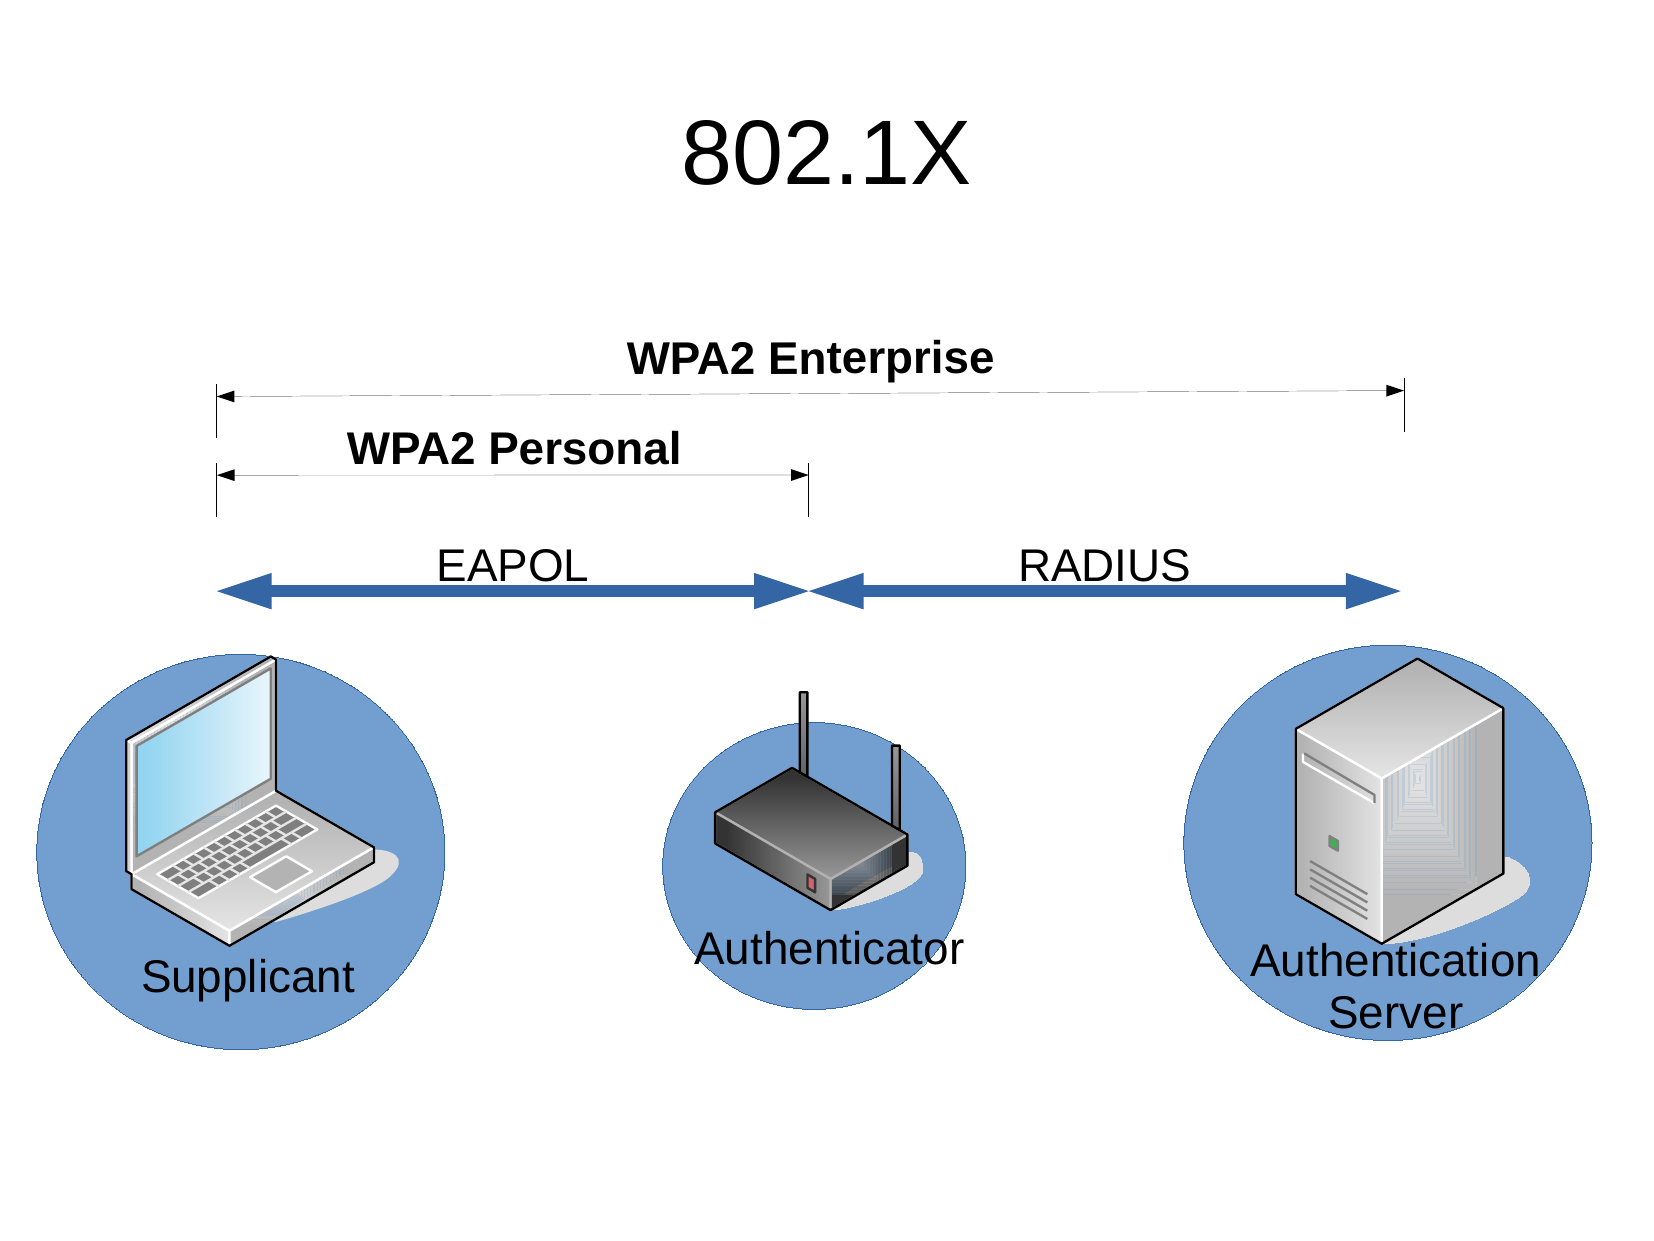

# 802.1X
EAPOL
RADIUS
Supplicant
Authentication
Server
Authenticator